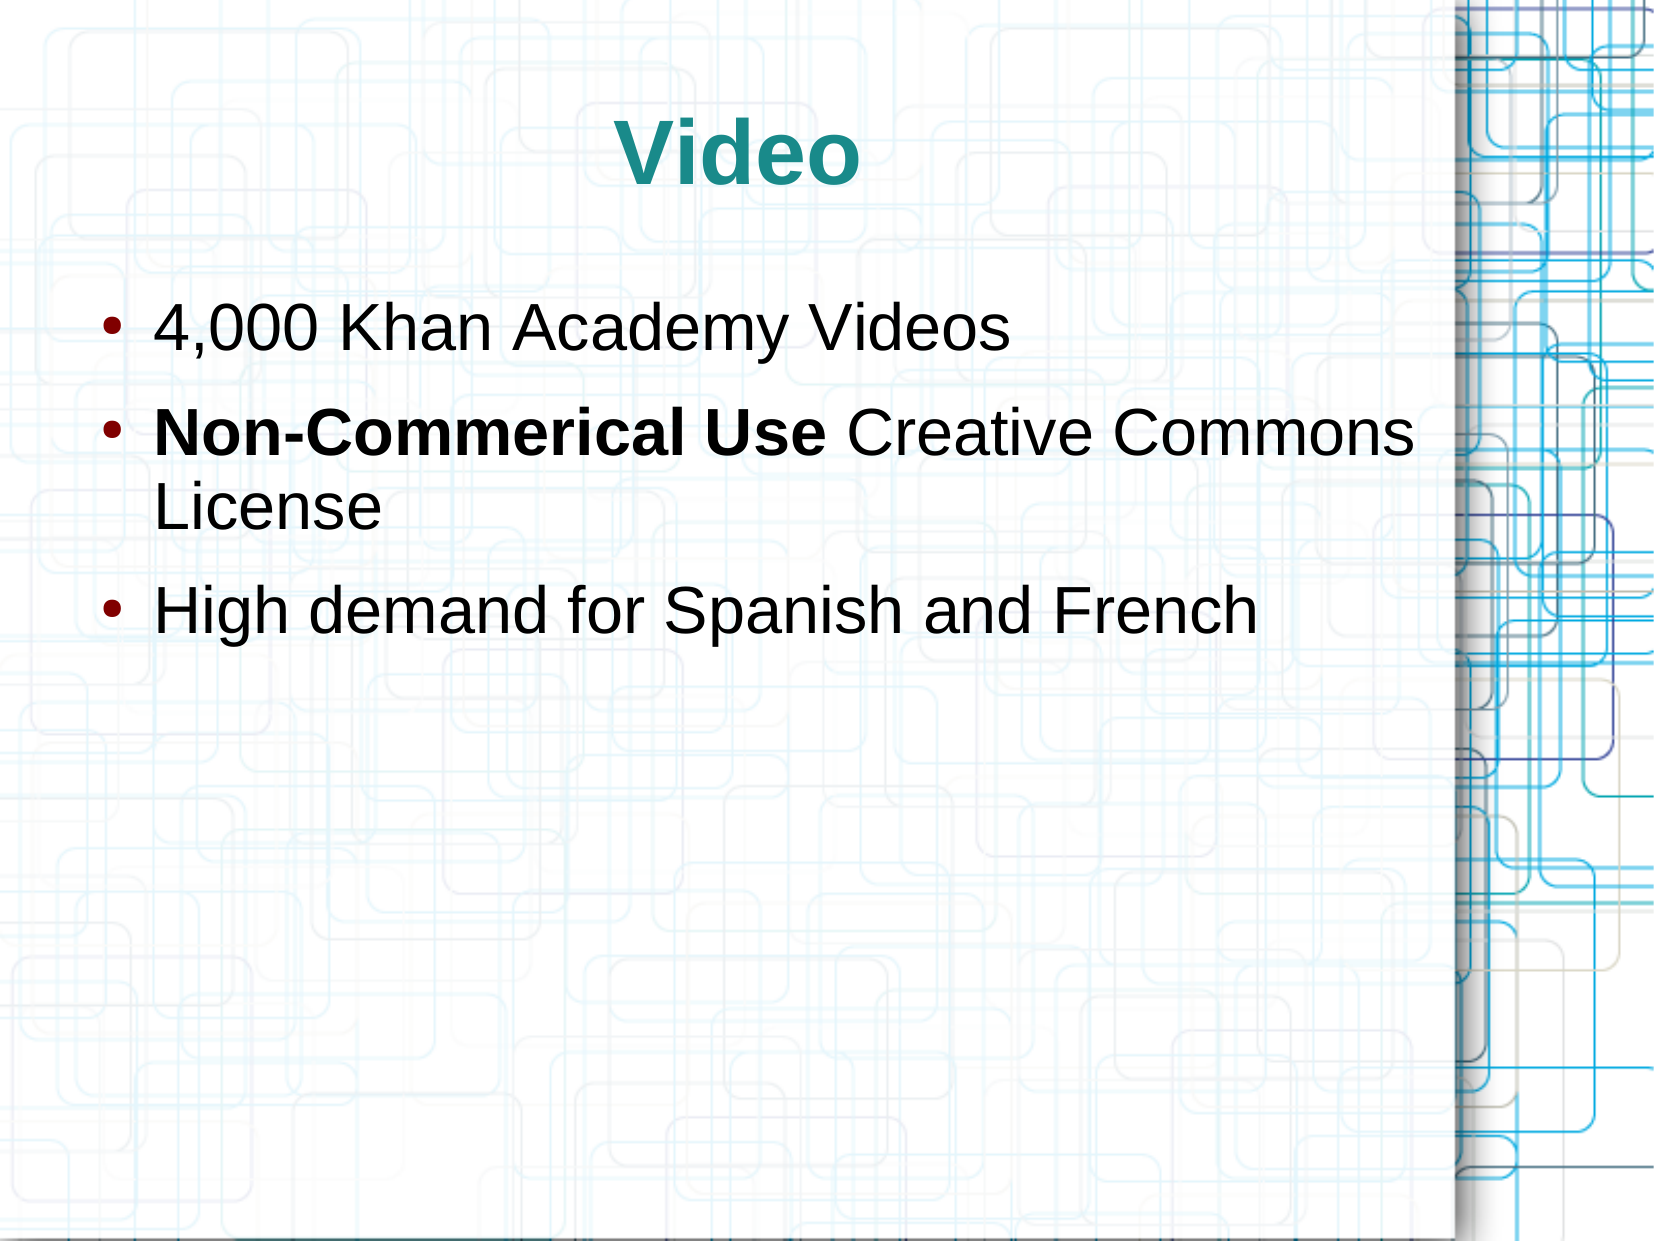

# Video
4,000 Khan Academy Videos
Non-Commerical Use Creative Commons License
High demand for Spanish and French